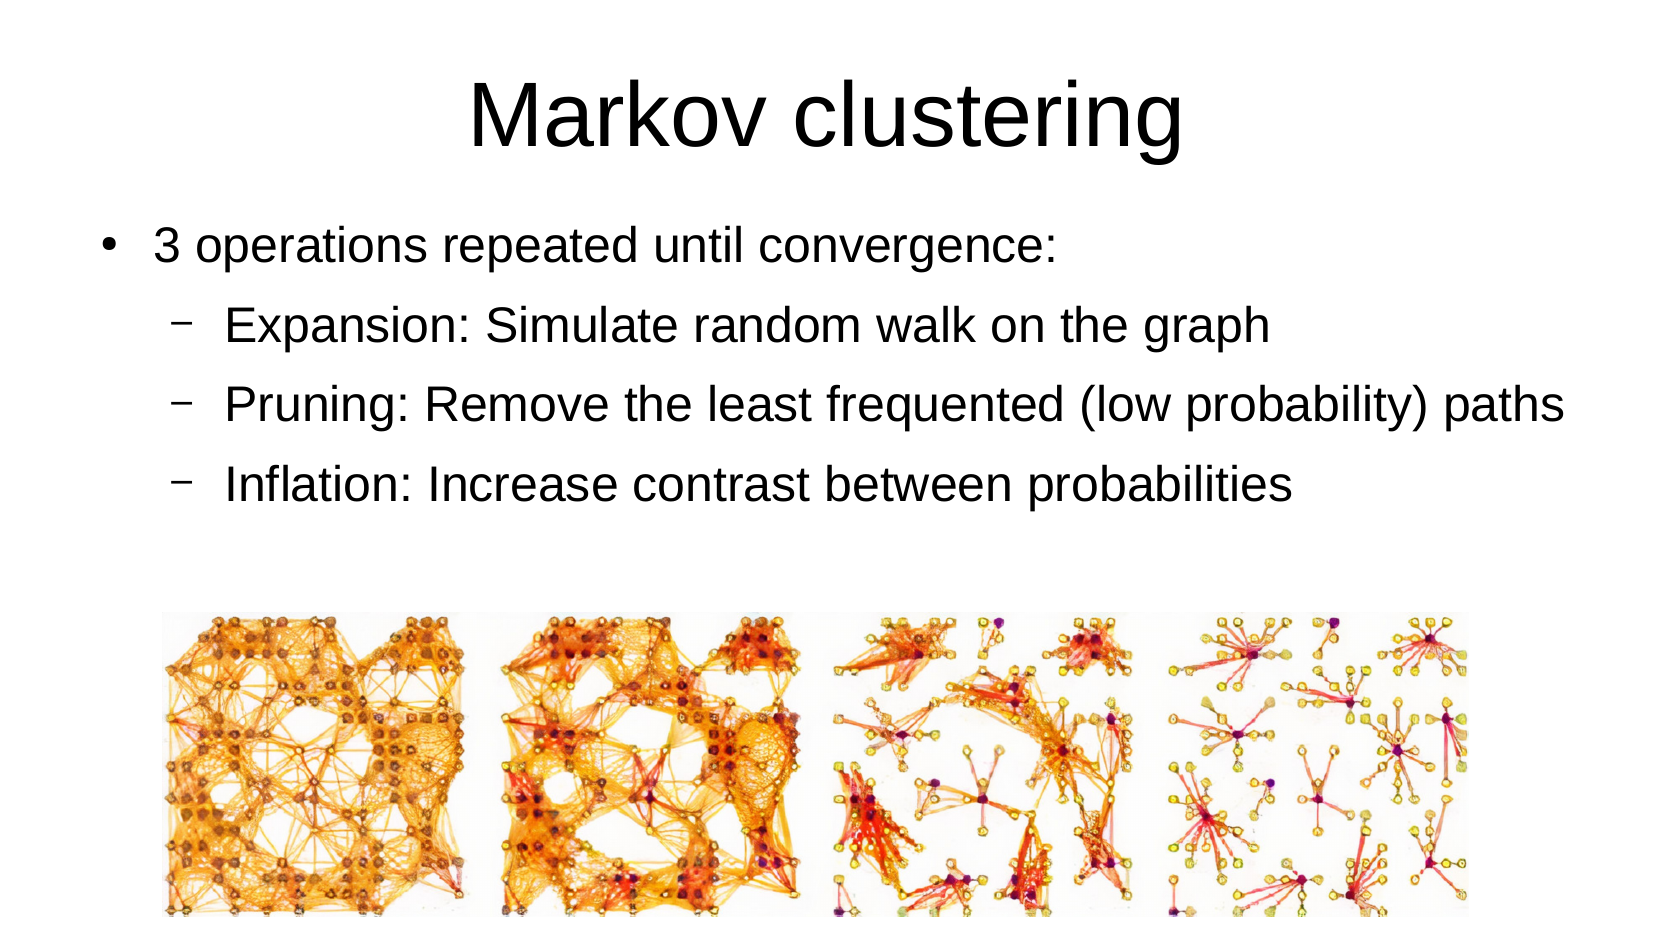

# Markov clustering
3 operations repeated until convergence:
Expansion: Simulate random walk on the graph
Pruning: Remove the least frequented (low probability) paths
Inflation: Increase contrast between probabilities